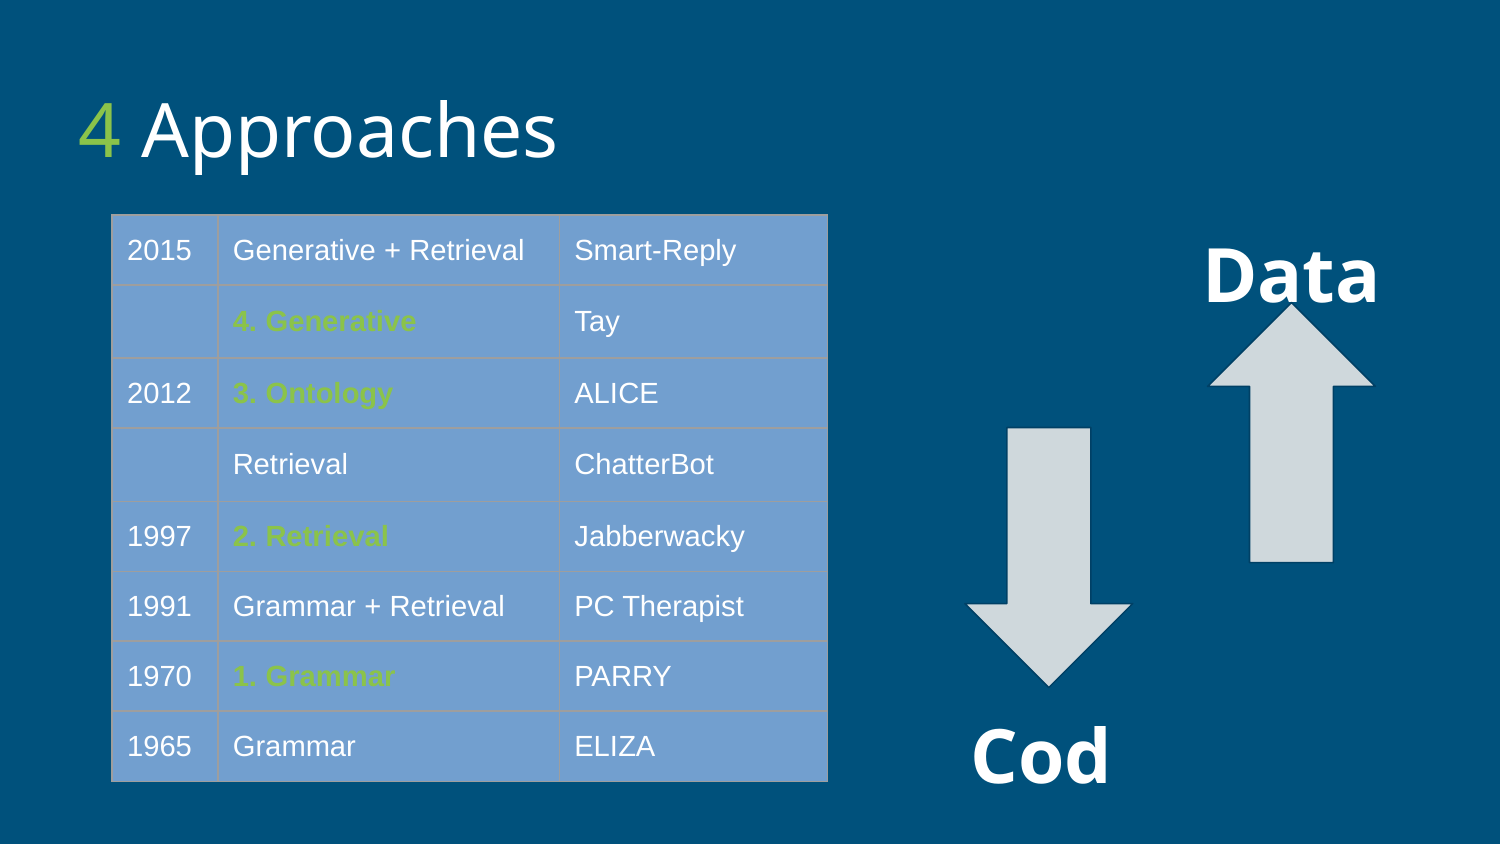

# 4 Approaches
Data
| 2015 | Generative + Retrieval | Smart-Reply |
| --- | --- | --- |
| | 4. Generative | Tay |
| 2012 | 3. Ontology | ALICE |
| | Retrieval | ChatterBot |
| 1997 | 2. Retrieval | Jabberwacky |
| 1991 | Grammar + Retrieval | PC Therapist |
| 1970 | 1. Grammar | PARRY |
| 1965 | Grammar | ELIZA |
Code